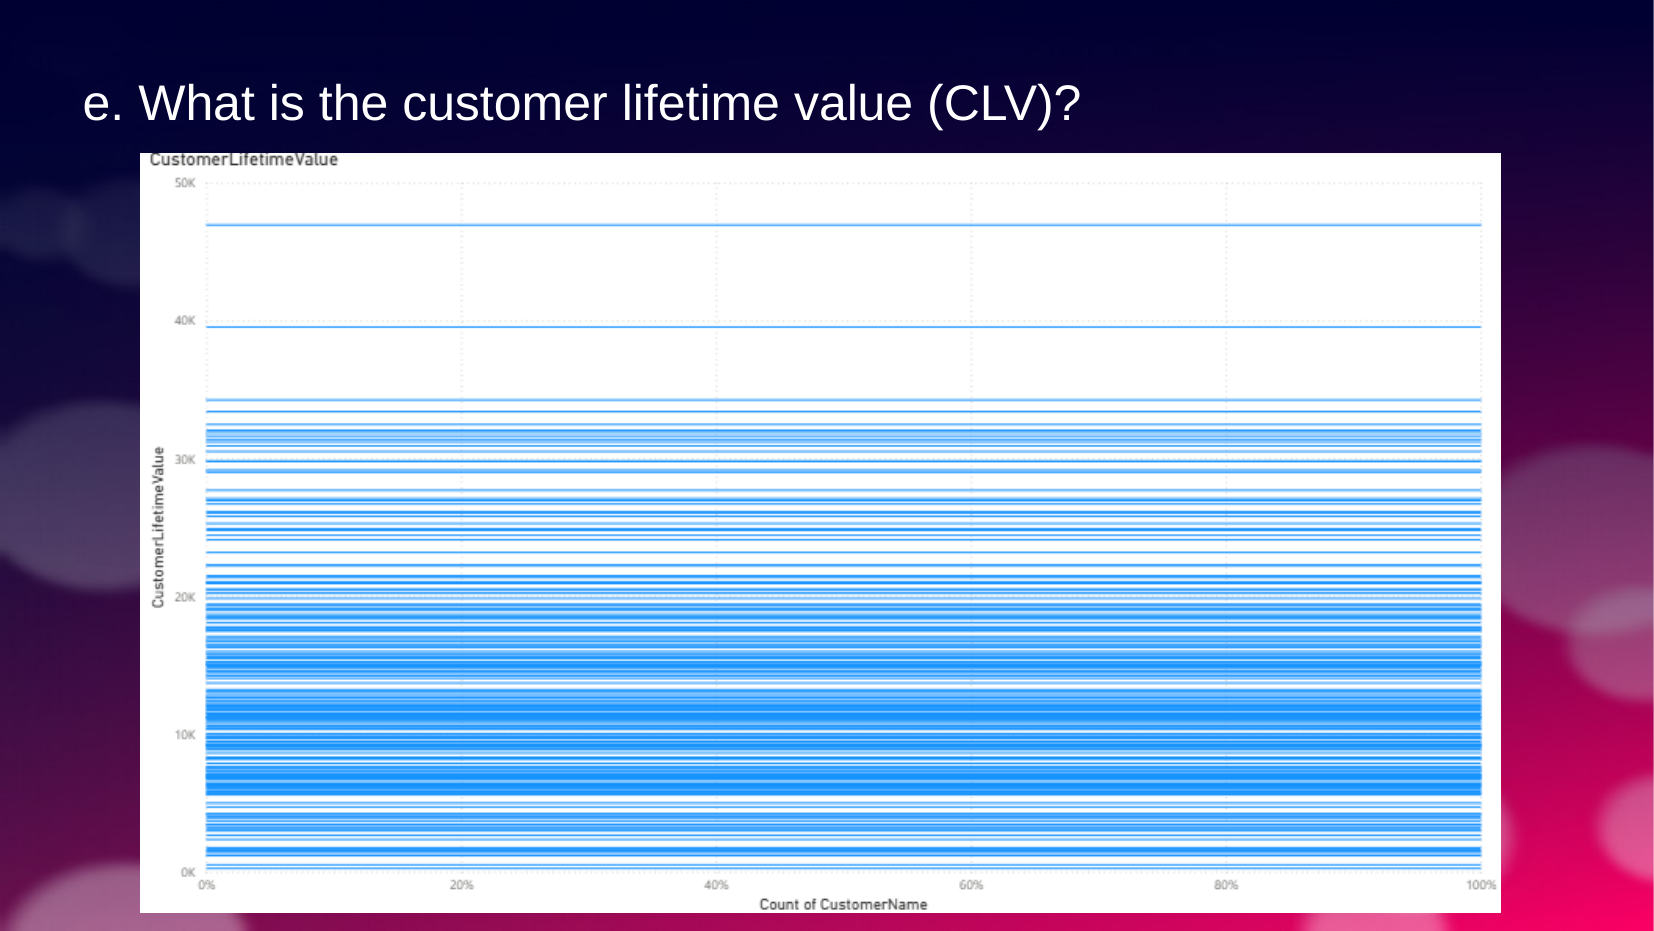

# e. What is the customer lifetime value (CLV)?